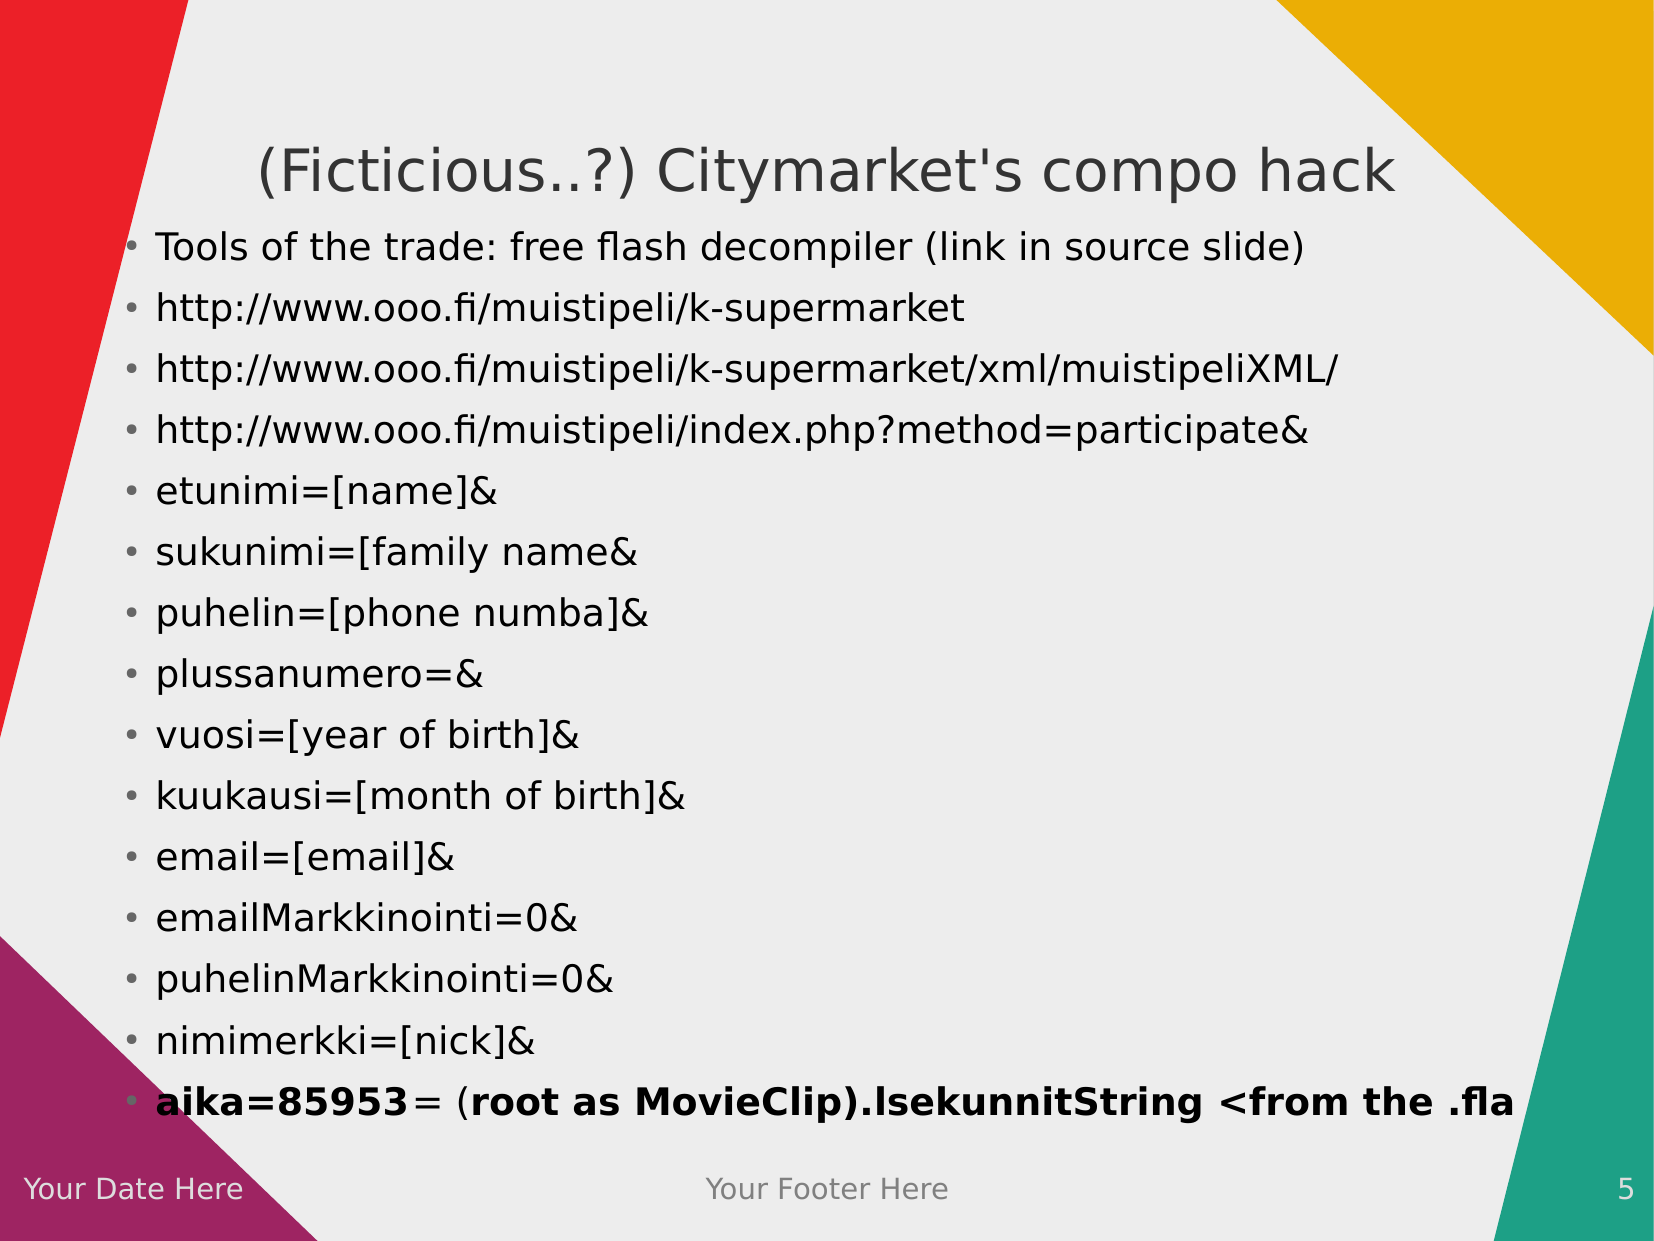

# (Ficticious..?) Citymarket's compo hack
Tools of the trade: free flash decompiler (link in source slide)
http://www.ooo.fi/muistipeli/k-supermarket
http://www.ooo.fi/muistipeli/k-supermarket/xml/muistipeliXML/
http://www.ooo.fi/muistipeli/index.php?method=participate&
etunimi=[name]&
sukunimi=[family name&
puhelin=[phone numba]&
plussanumero=&
vuosi=[year of birth]&
kuukausi=[month of birth]&
email=[email]&
emailMarkkinointi=0&
puhelinMarkkinointi=0&
nimimerkki=[nick]&
aika=85953			= (root as MovieClip).lsekunnitString <from the .fla
Your Date Here
Your Footer Here
5